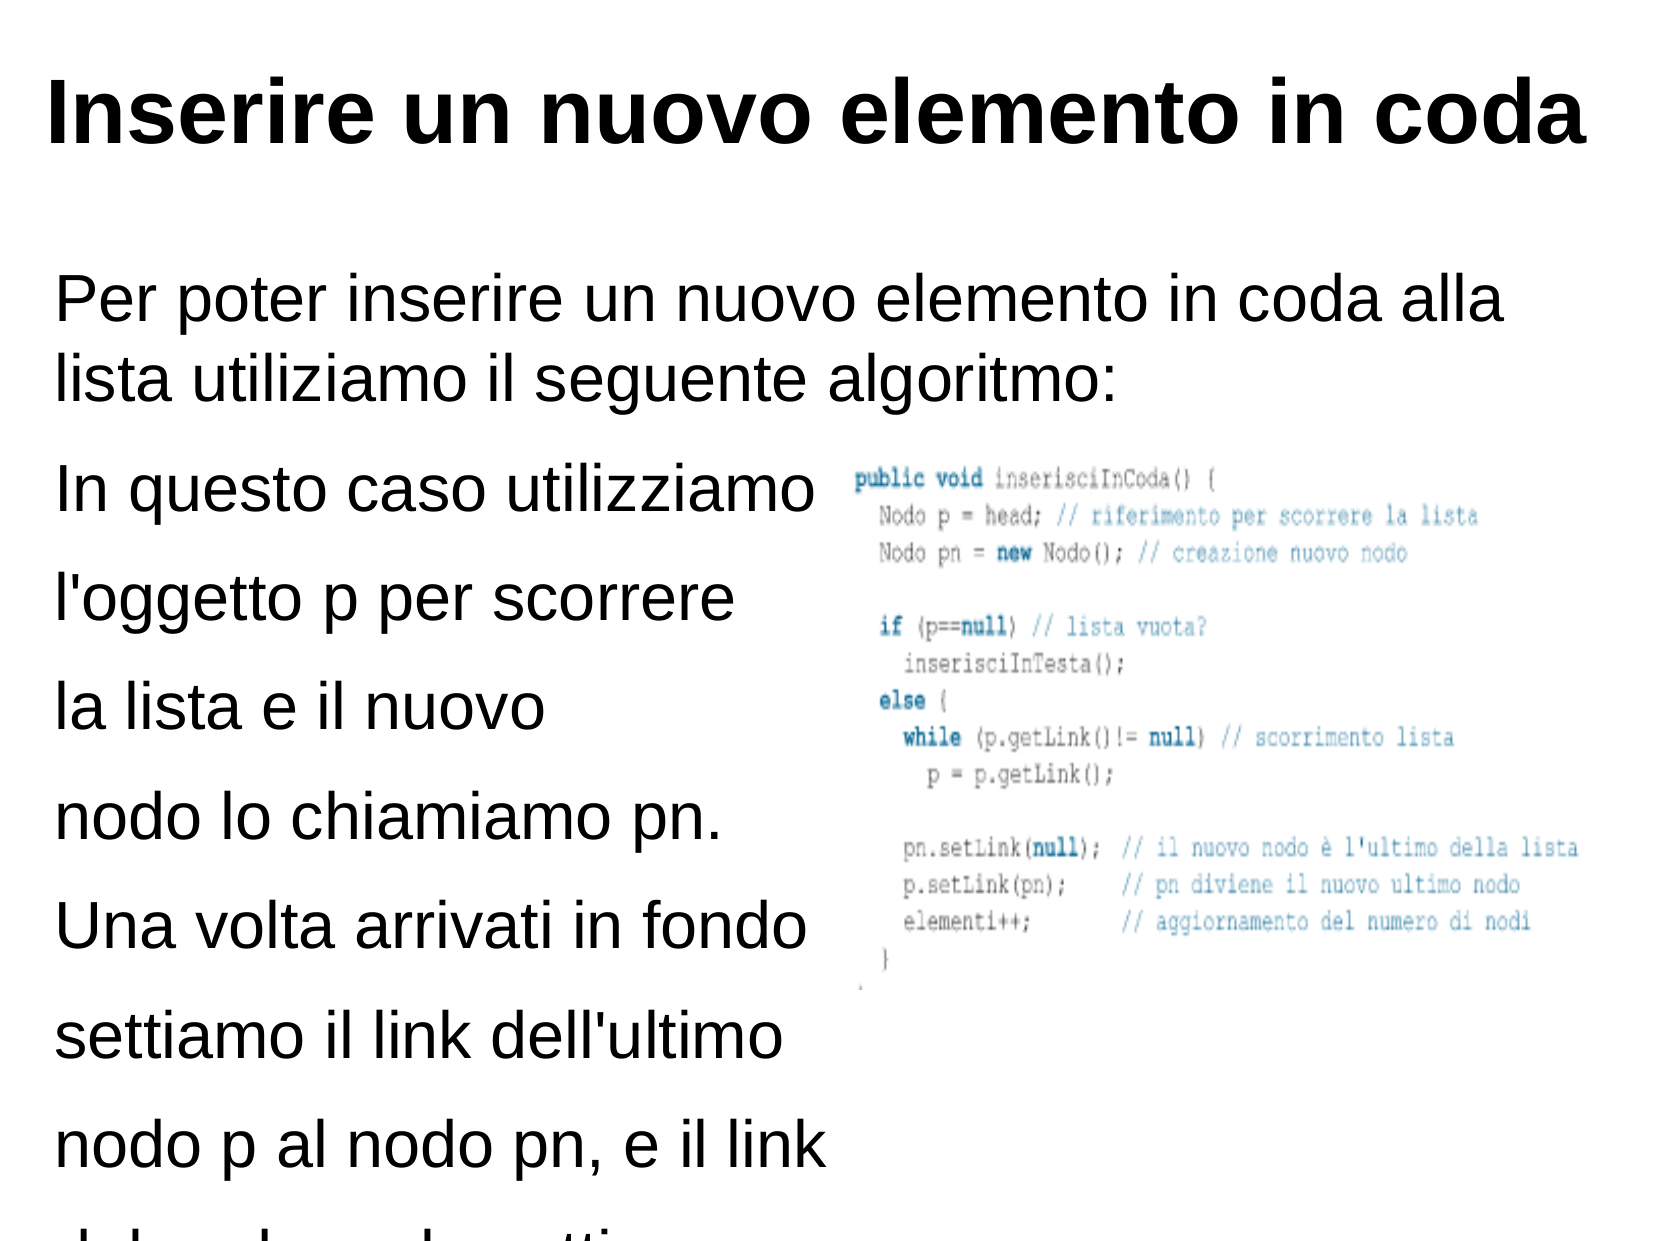

# Inserire un nuovo elemento in coda
Per poter inserire un nuovo elemento in coda alla lista utiliziamo il seguente algoritmo:
In questo caso utilizziamo
l'oggetto p per scorrere
la lista e il nuovo
nodo lo chiamiamo pn.
Una volta arrivati in fondo
settiamo il link dell'ultimo
nodo p al nodo pn, e il link
del nodo pn lo settiamo
null siccome è l'ultimo.